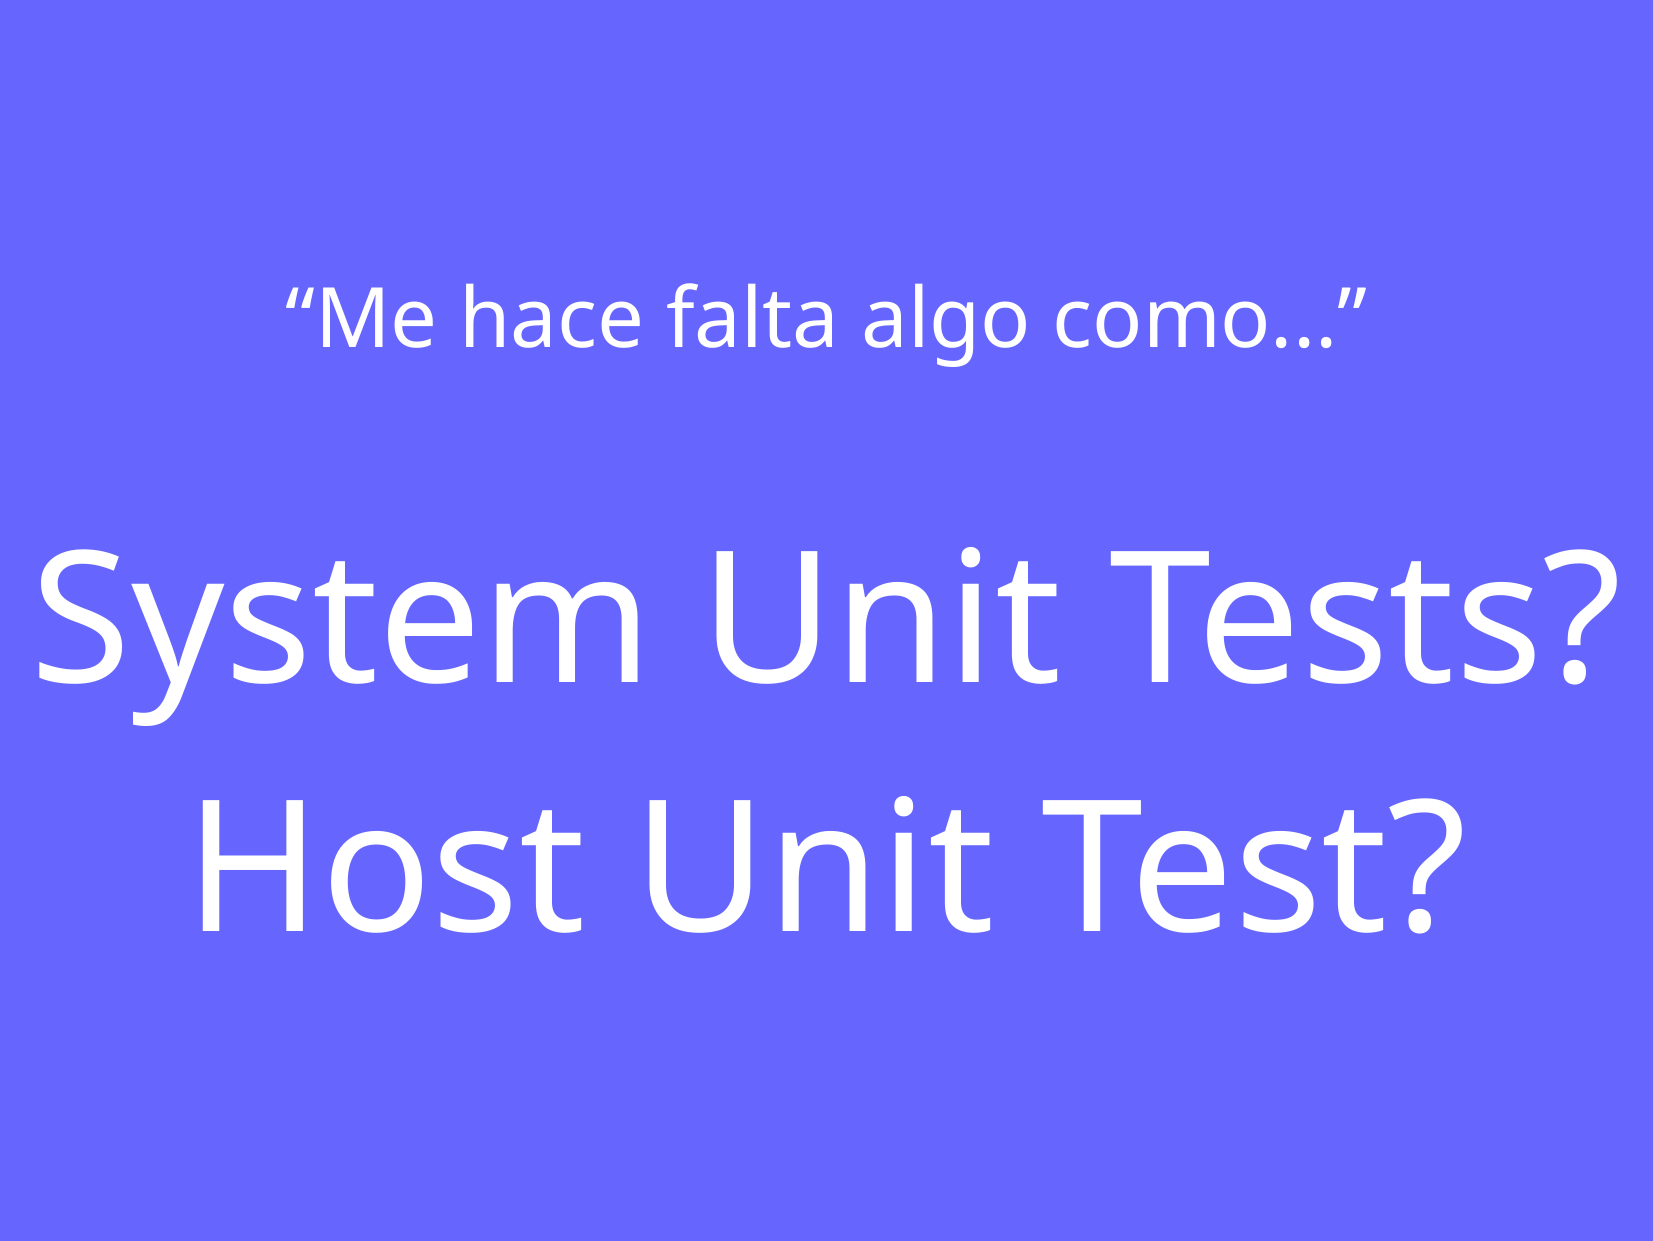

# “Me hace falta algo como...” System Unit Tests? Host Unit Test?